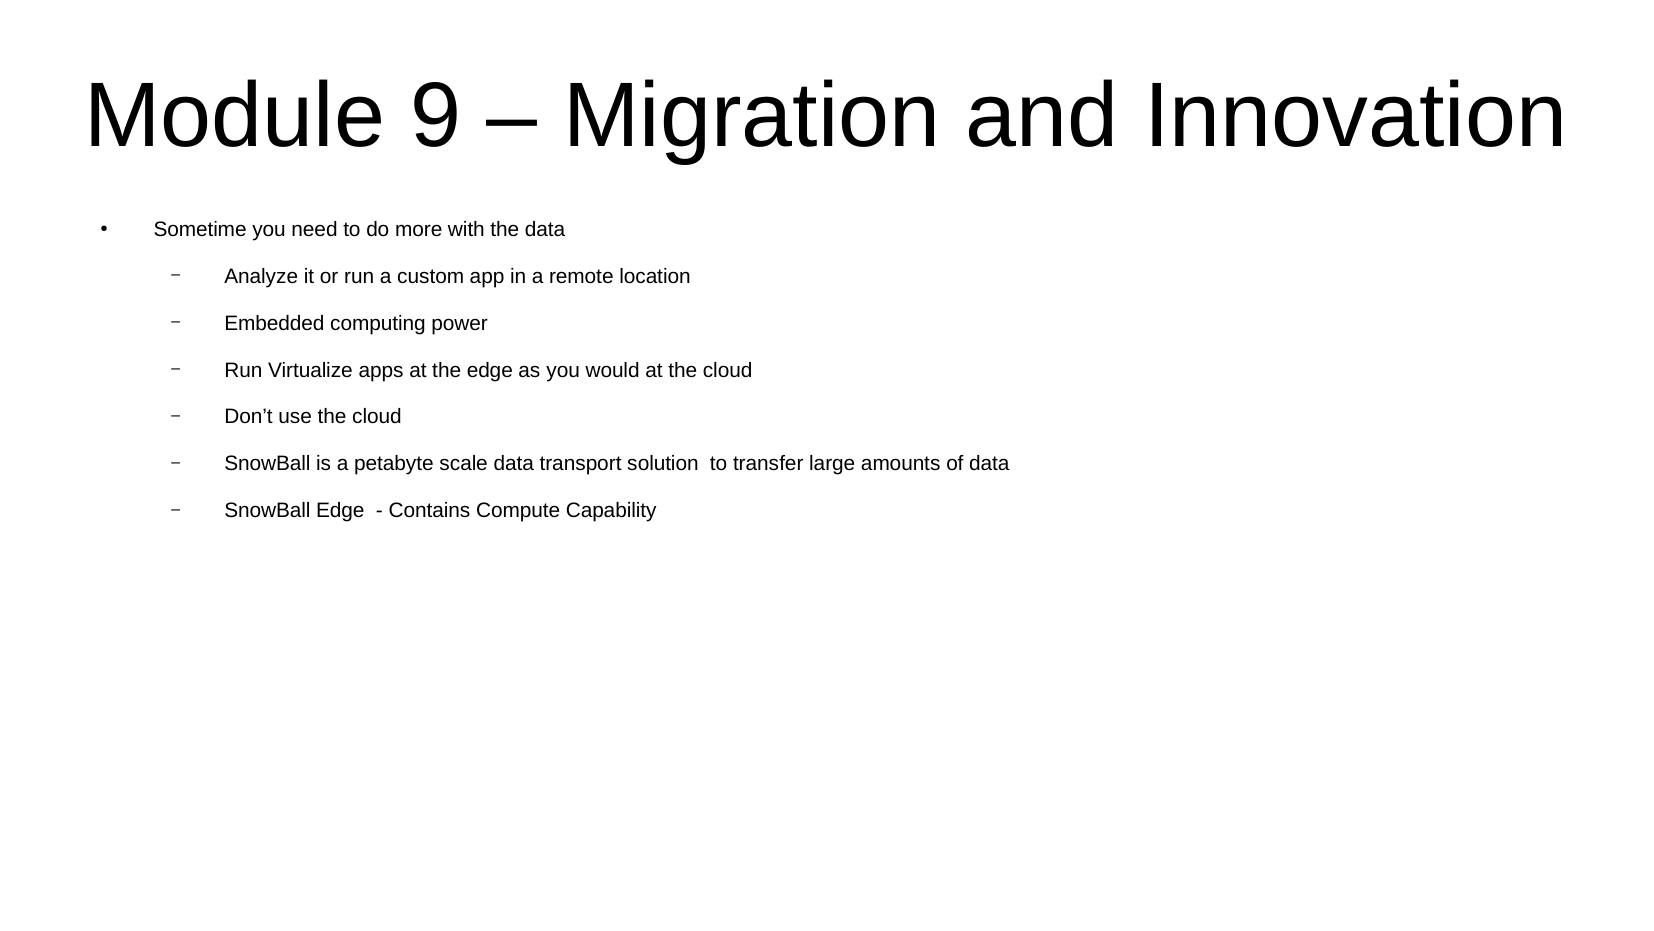

# Module 9 – Migration and Innovation
Sometime you need to do more with the data
Analyze it or run a custom app in a remote location
Embedded computing power
Run Virtualize apps at the edge as you would at the cloud
Don’t use the cloud
SnowBall is a petabyte scale data transport solution to transfer large amounts of data
SnowBall Edge - Contains Compute Capability